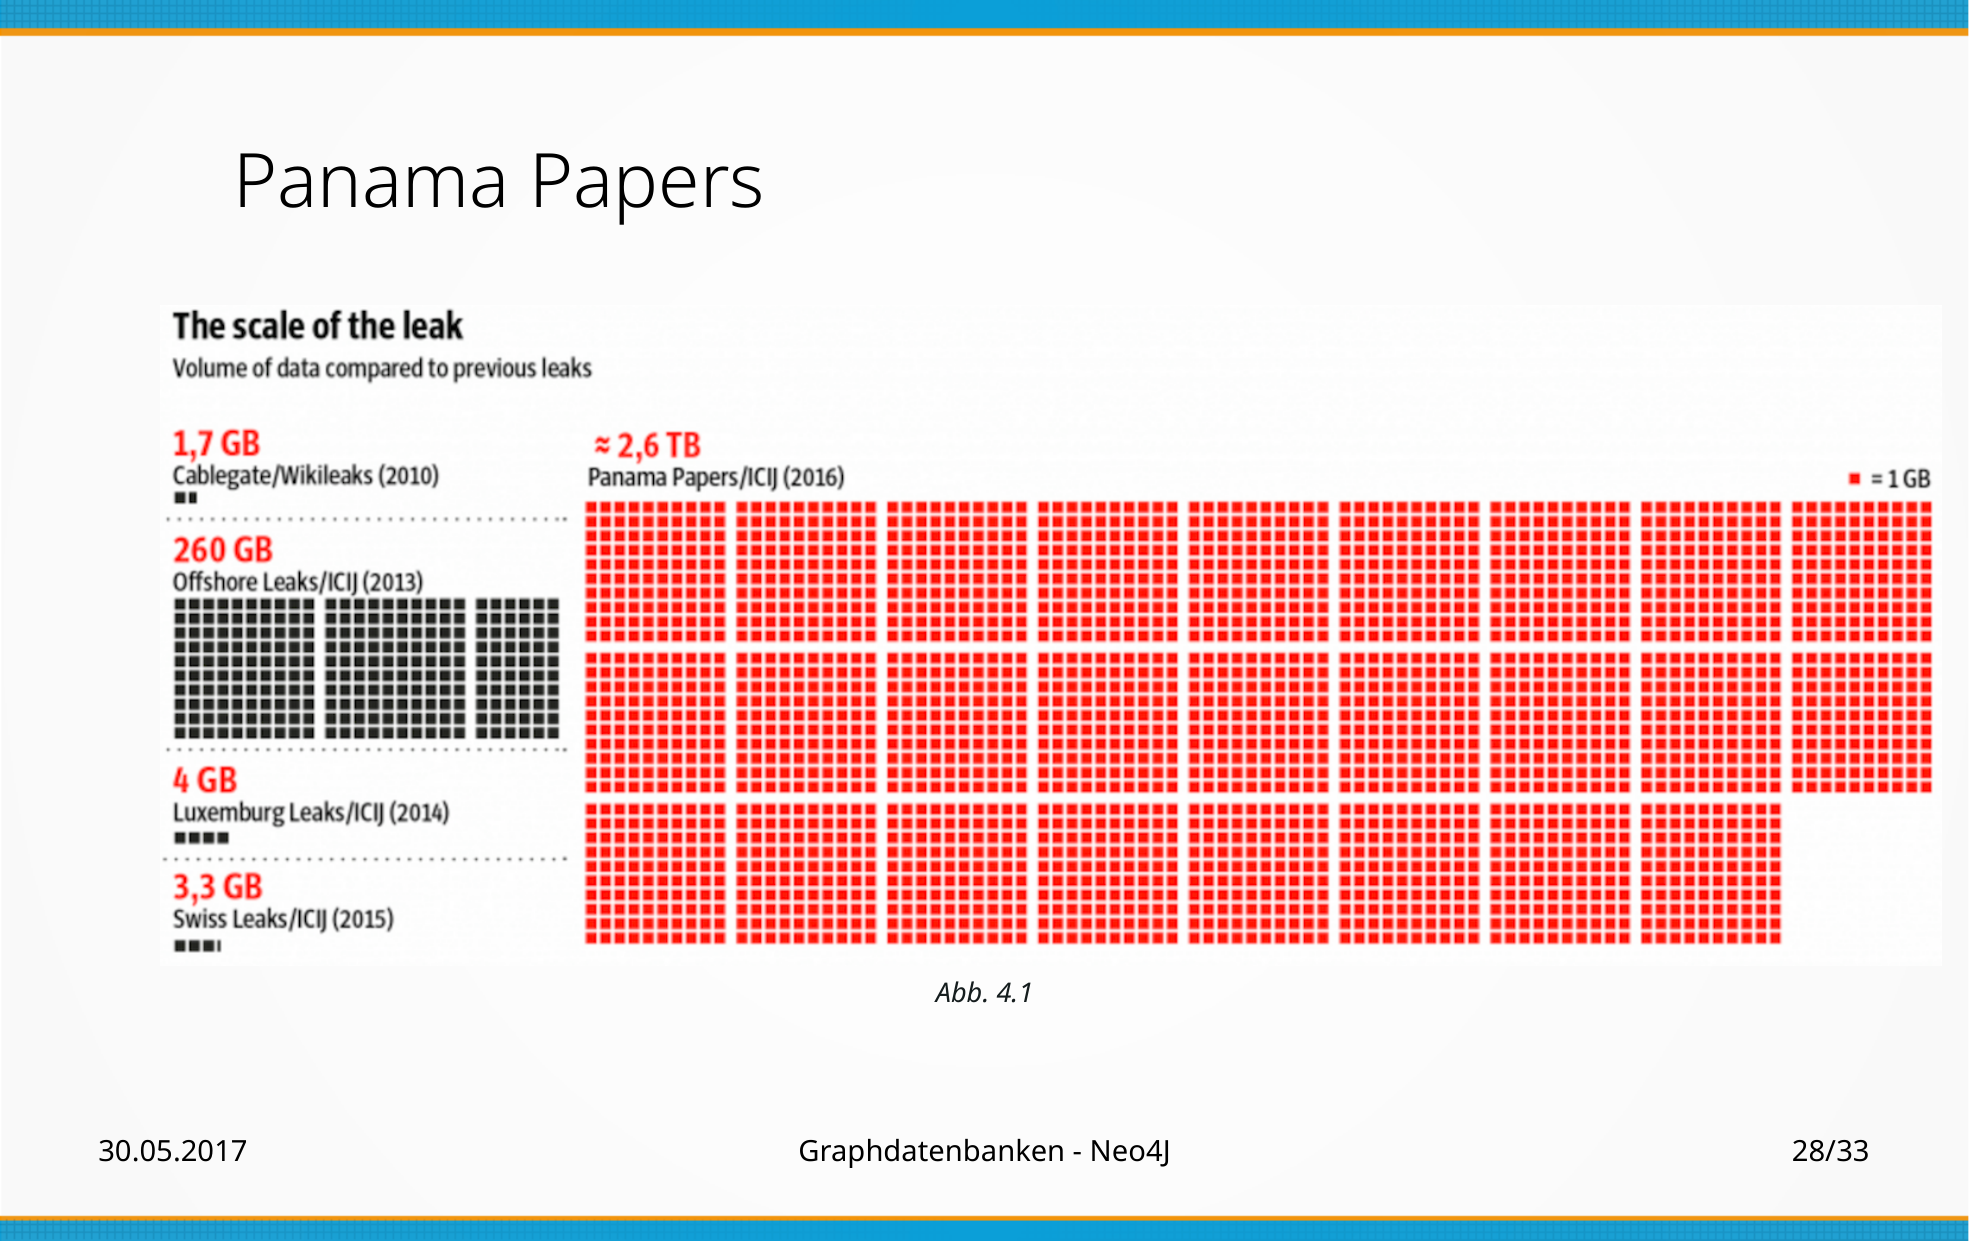

# Panama Papers
Abb. 4.1
30.05.2017
Graphdatenbanken - Neo4J
28